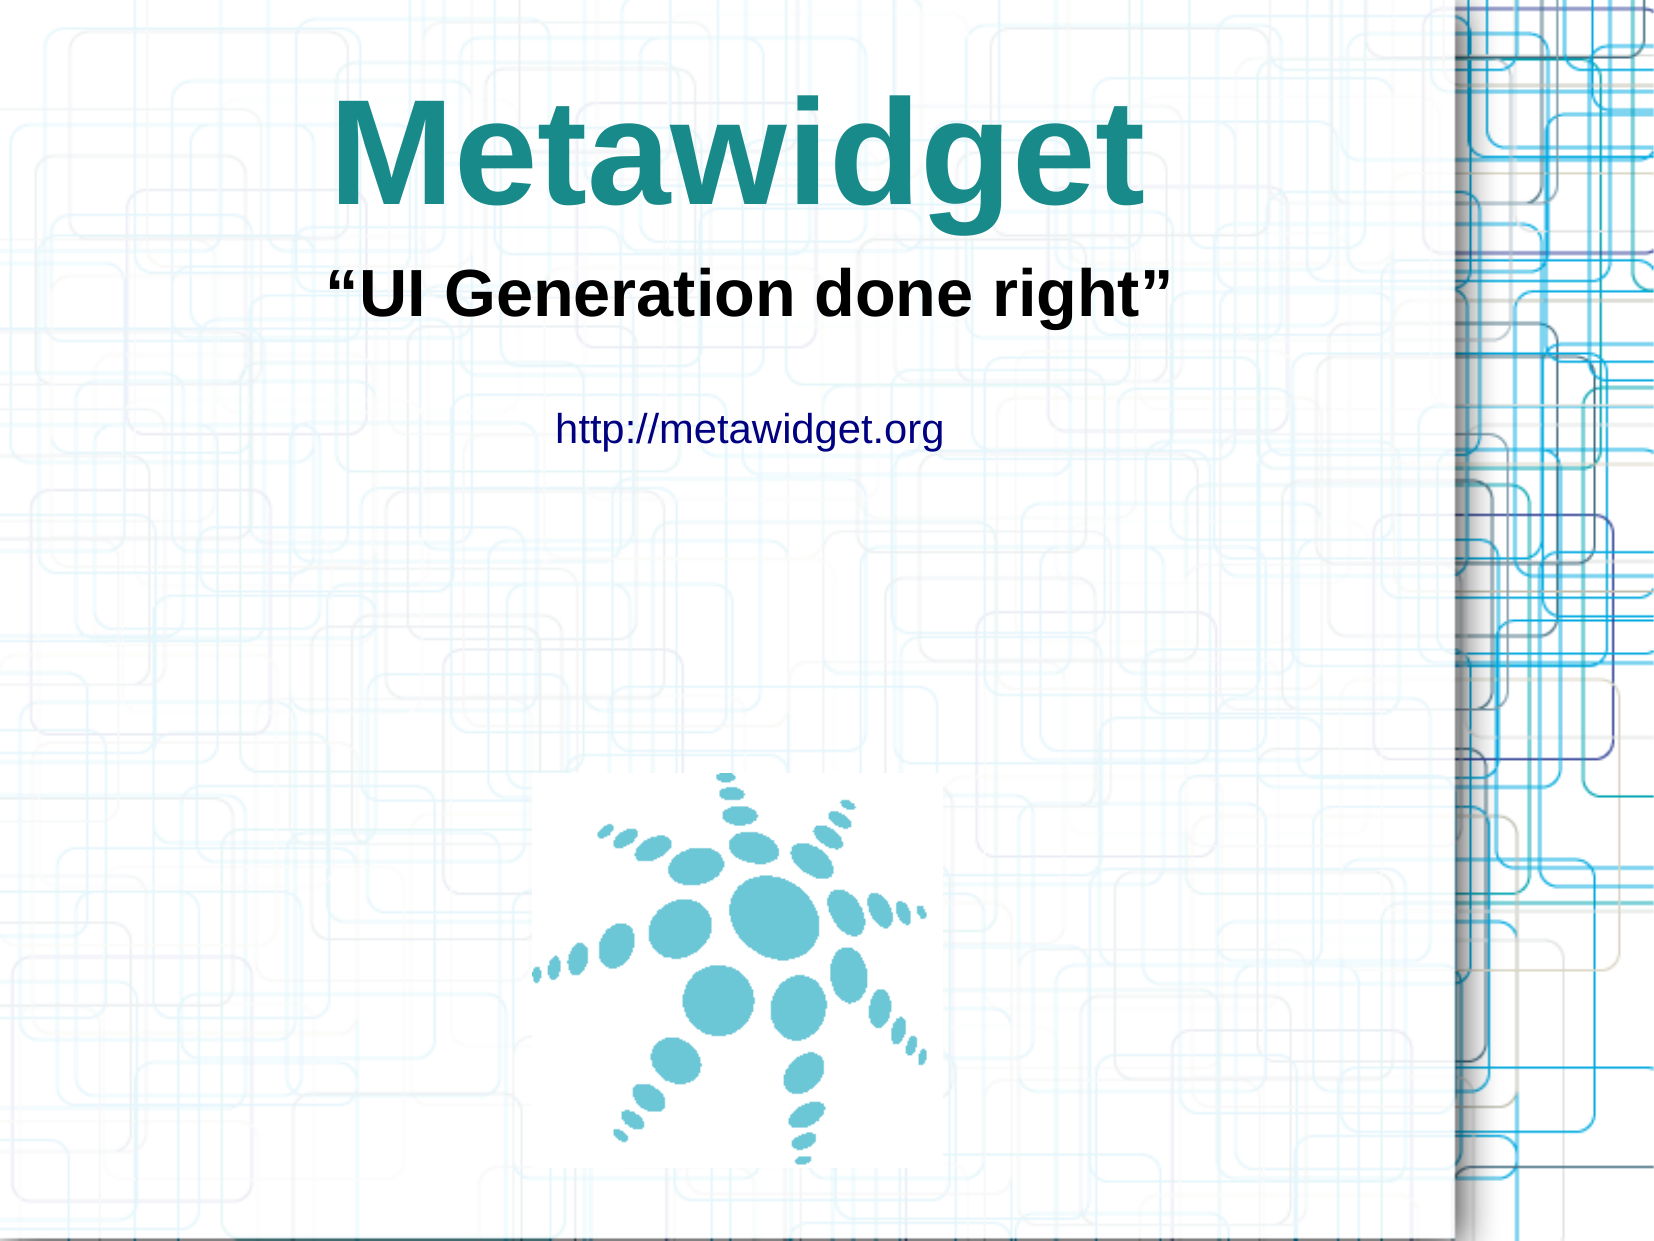

# Metawidget
“UI Generation done right”
http://metawidget.org